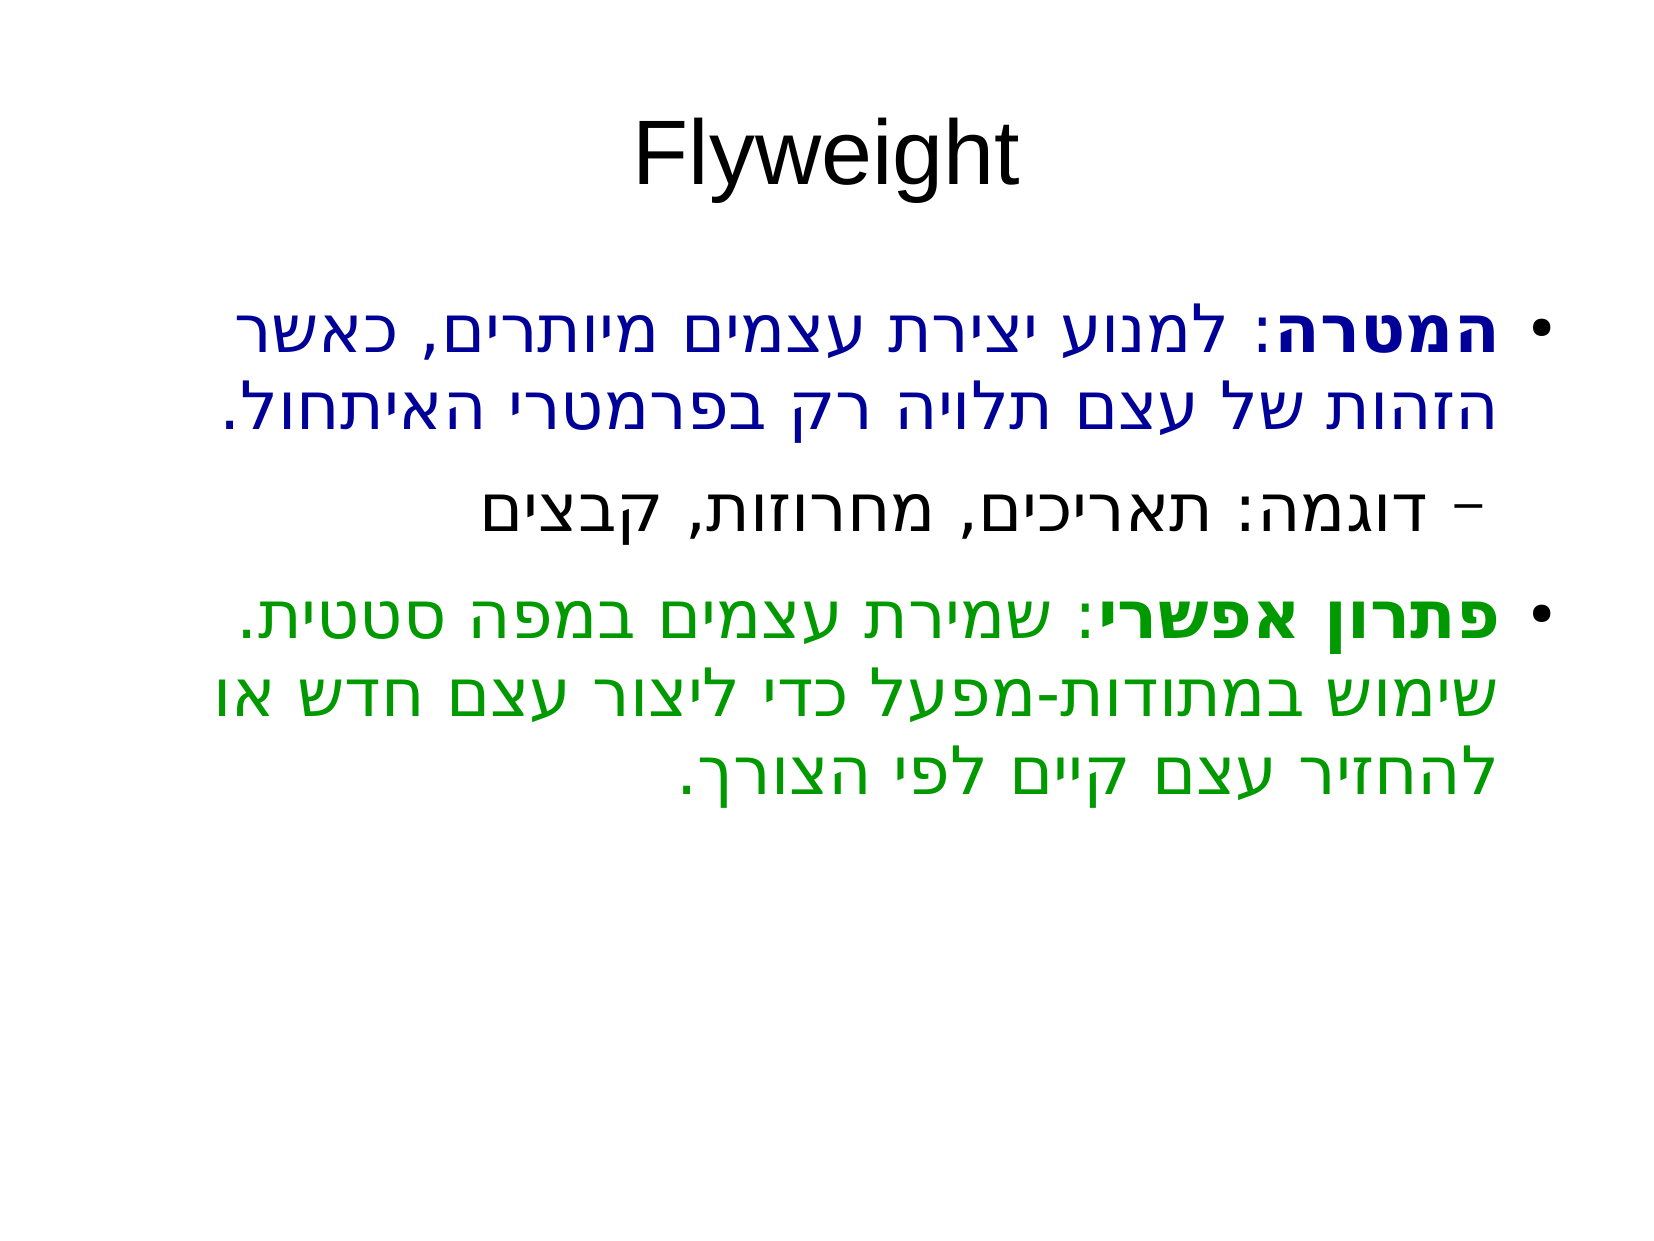

# Flyweight
המטרה: למנוע יצירת עצמים מיותרים, כאשר הזהות של עצם תלויה רק בפרמטרי האיתחול.
דוגמה: תאריכים, מחרוזות, קבצים
פתרון אפשרי: שמירת עצמים במפה סטטית.
שימוש במתודות-מפעל כדי ליצור עצם חדש או להחזיר עצם קיים לפי הצורך.